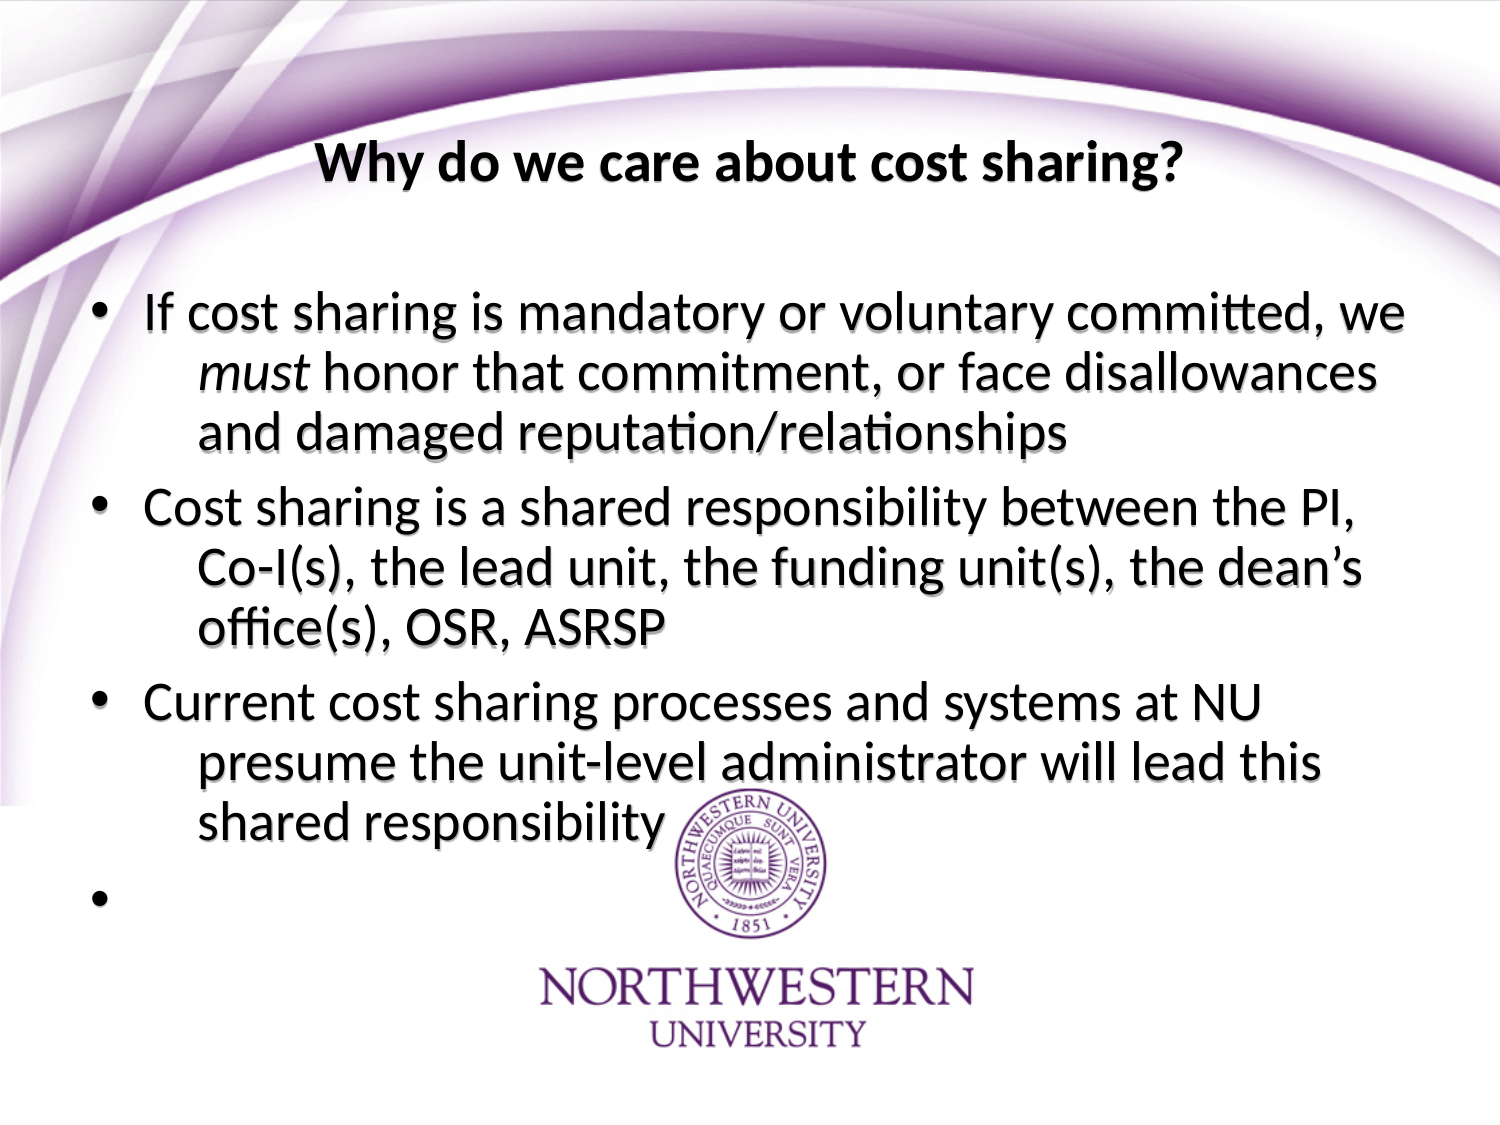

# Why do we care about cost sharing?
If cost sharing is mandatory or voluntary committed, we must honor that commitment, or face disallowances and damaged reputation/relationships
Cost sharing is a shared responsibility between the PI, Co-I(s), the lead unit, the funding unit(s), the dean’s office(s), OSR, ASRSP
Current cost sharing processes and systems at NU presume the unit-level administrator will lead this shared responsibility